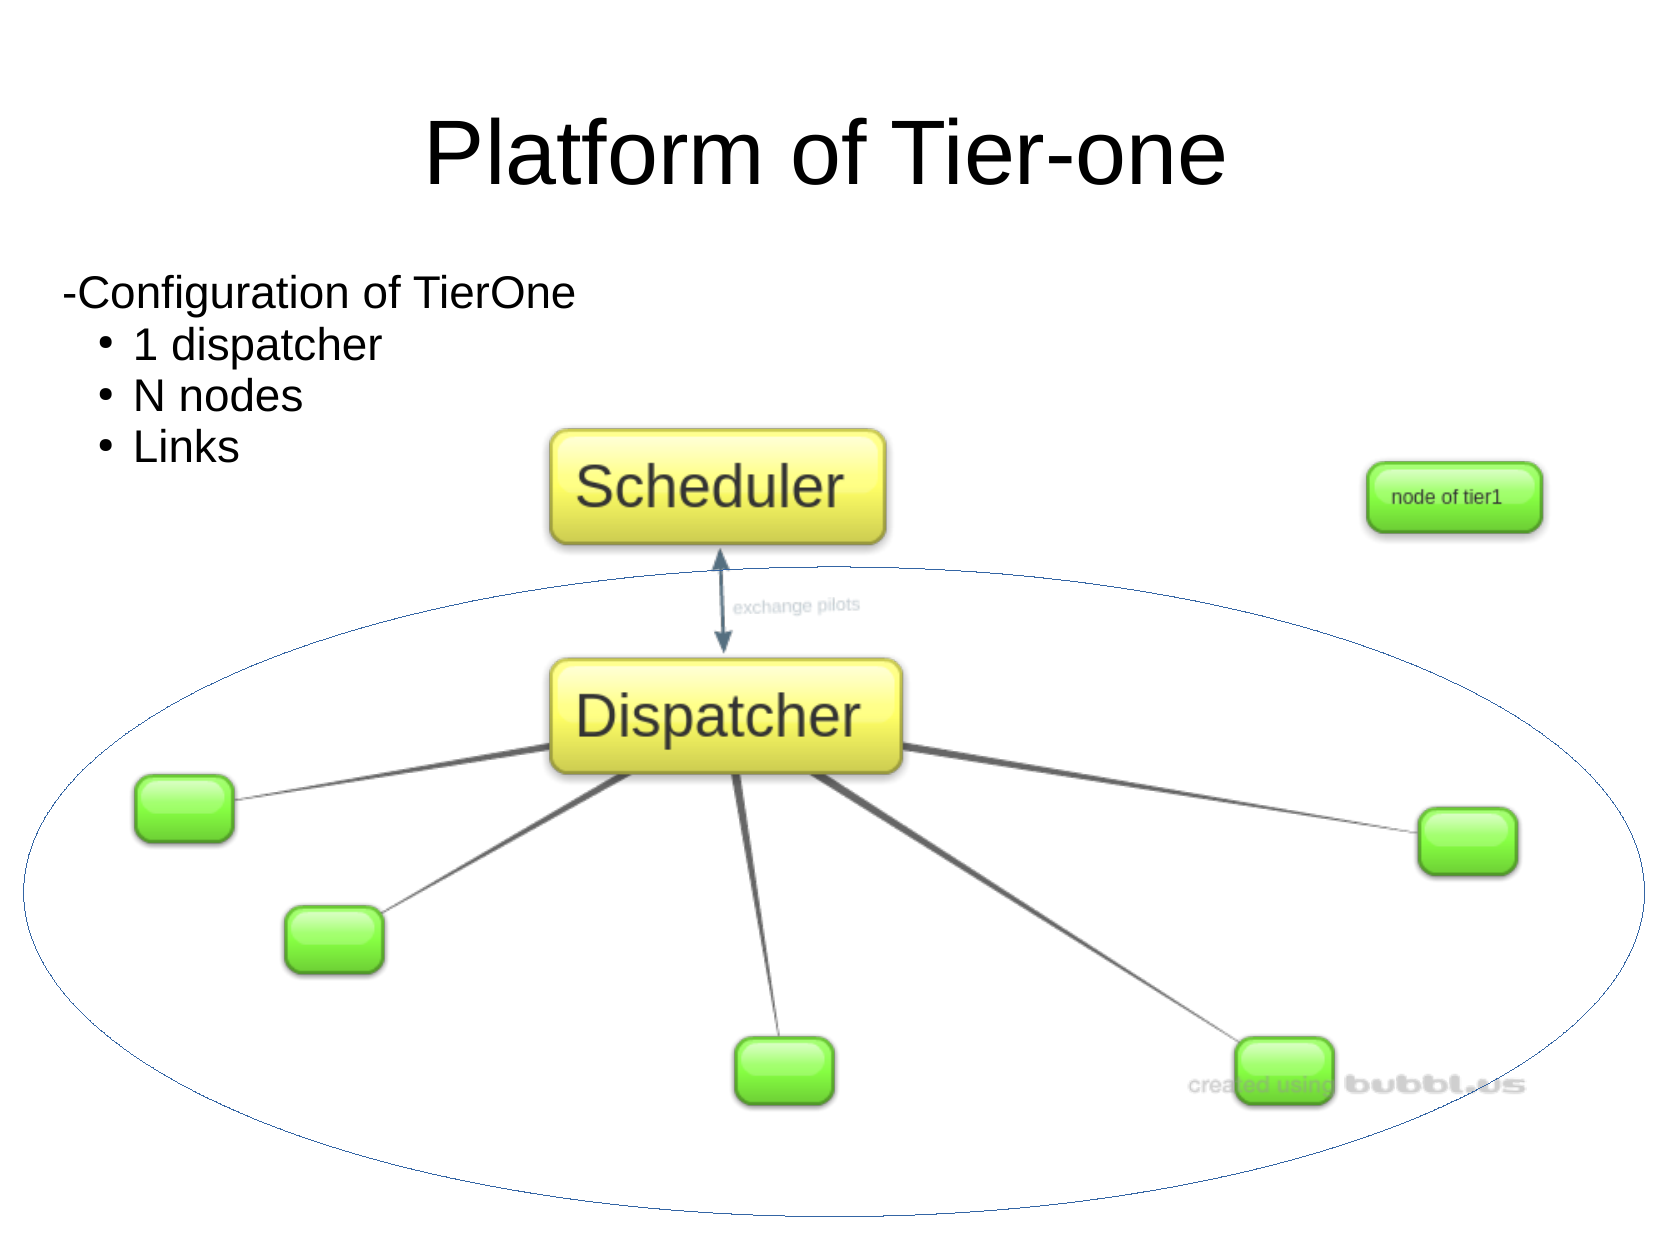

# Platform of Tier-one
-Configuration of TierOne
1 dispatcher
N nodes
Links